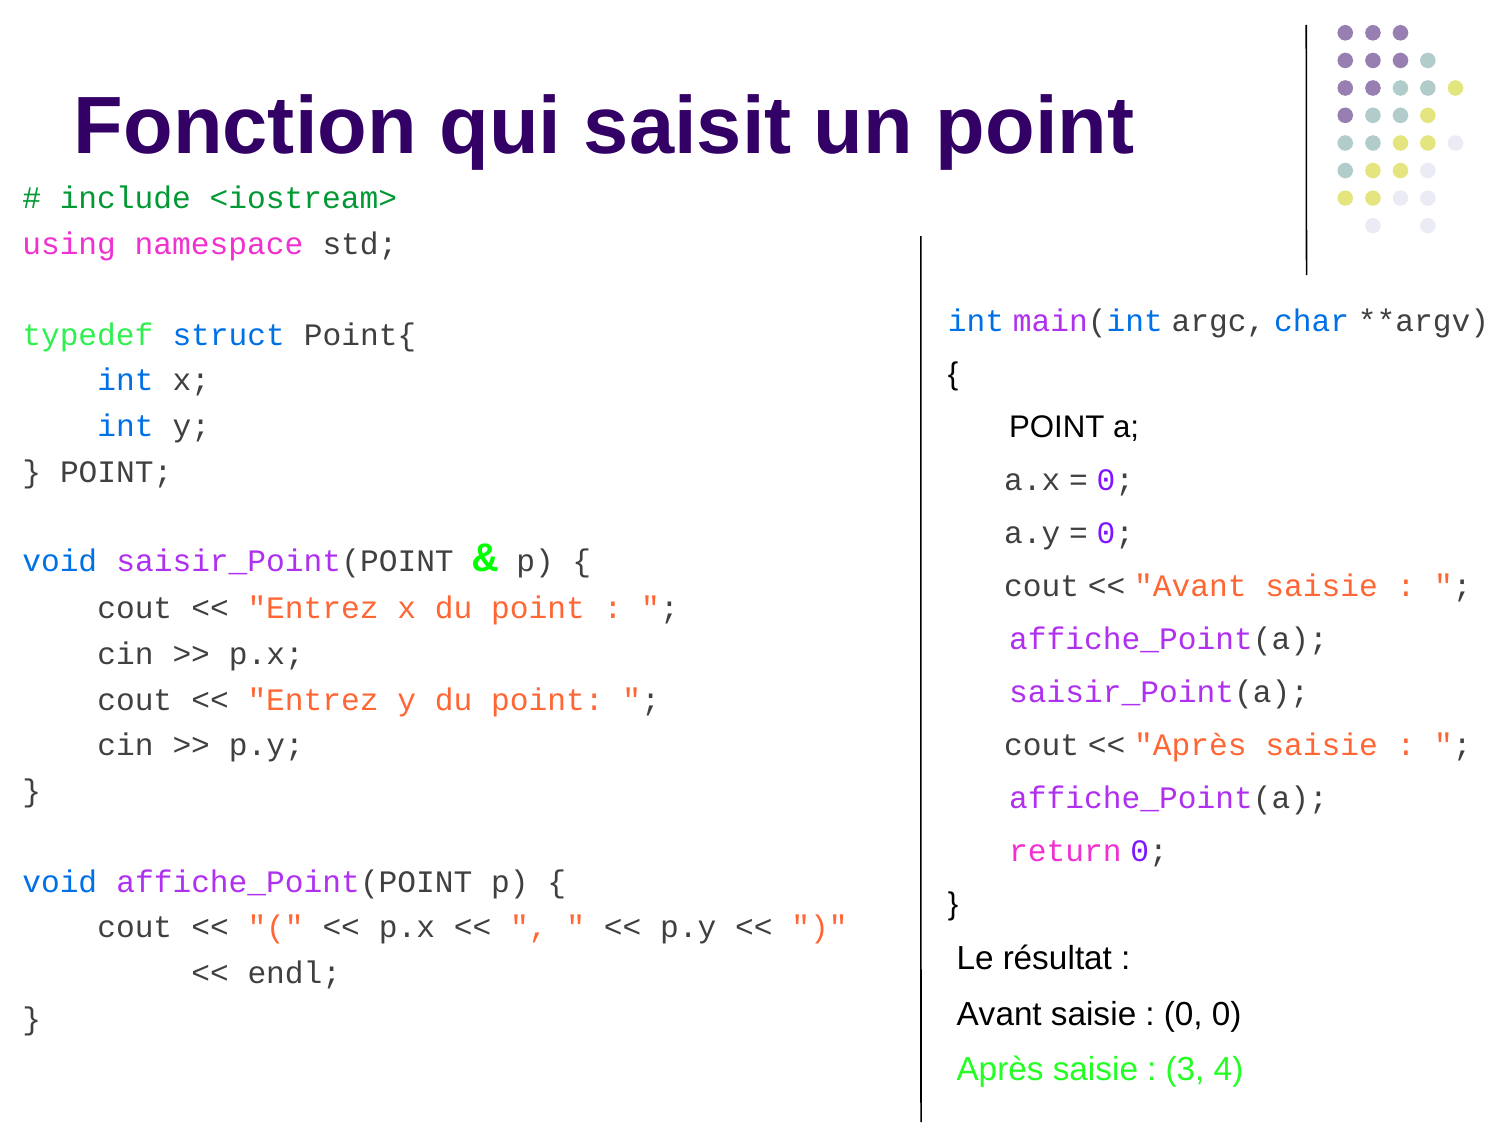

# Fonction qui saisit un point
# include <iostream>
using namespace std;
typedef struct Point{
 int x;
 int y;
} POINT;
void saisir_Point(POINT & p) {
 cout << "Entrez x du point : ";
 cin >> p.x;
 cout << "Entrez y du point: ";
 cin >> p.y;
}
void affiche_Point(POINT p) {
 cout << "(" << p.x << ", " << p.y << ")"
 << endl;
}
int main(int argc, char **argv)
{
 POINT a;
 a.x = 0;
 a.y = 0;
 cout << "Avant saisie : ";
 affiche_Point(a);
 saisir_Point(a);
 cout << "Après saisie : ";
 affiche_Point(a);
 return 0;
}
Le résultat :
Avant saisie : (0, 0)
Après saisie : (3, 4)